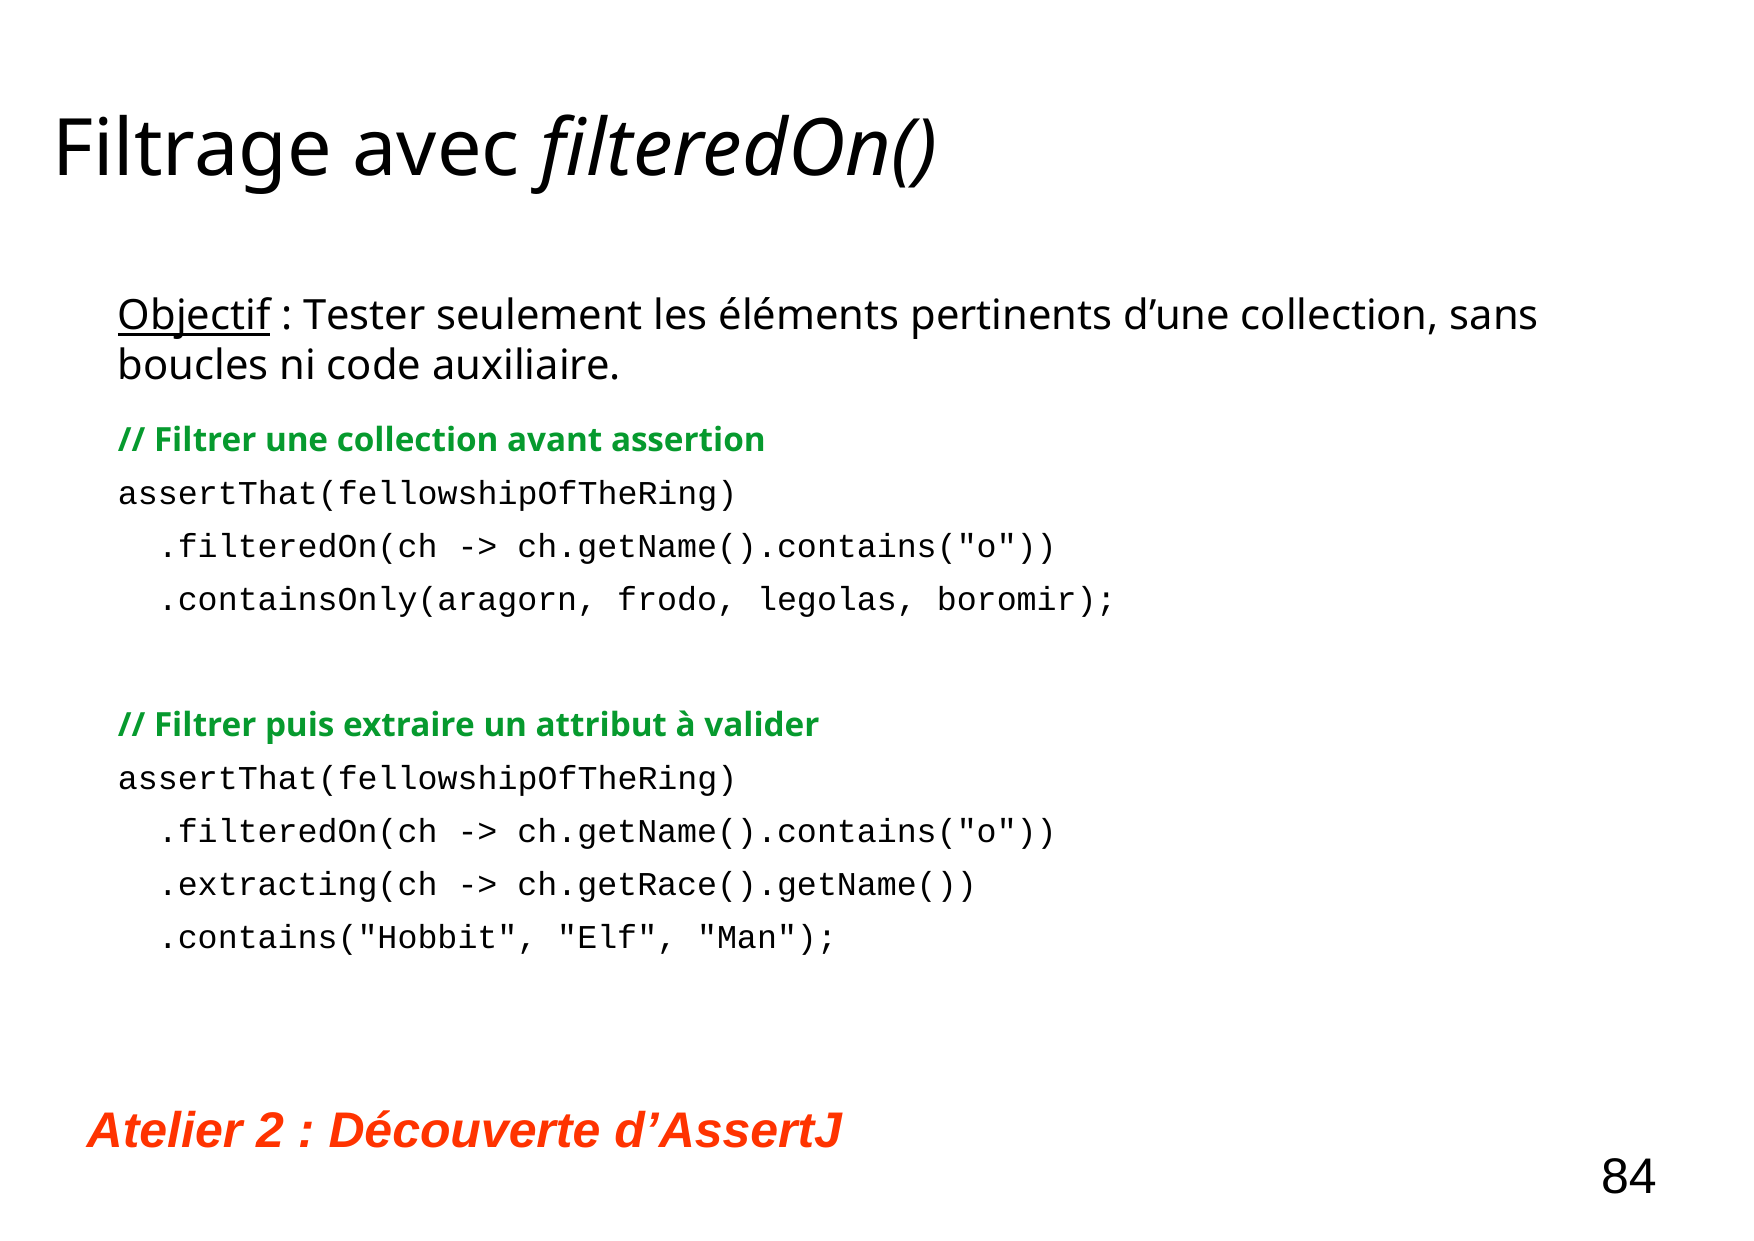

# Filtrage avec filteredOn()
Objectif : Tester seulement les éléments pertinents d’une collection, sans boucles ni code auxiliaire.
// Filtrer une collection avant assertion
assertThat(fellowshipOfTheRing)
 .filteredOn(ch -> ch.getName().contains("o"))
 .containsOnly(aragorn, frodo, legolas, boromir);
// Filtrer puis extraire un attribut à valider
assertThat(fellowshipOfTheRing)
 .filteredOn(ch -> ch.getName().contains("o"))
 .extracting(ch -> ch.getRace().getName())
 .contains("Hobbit", "Elf", "Man");
Atelier 2 : Découverte d’AssertJ
84